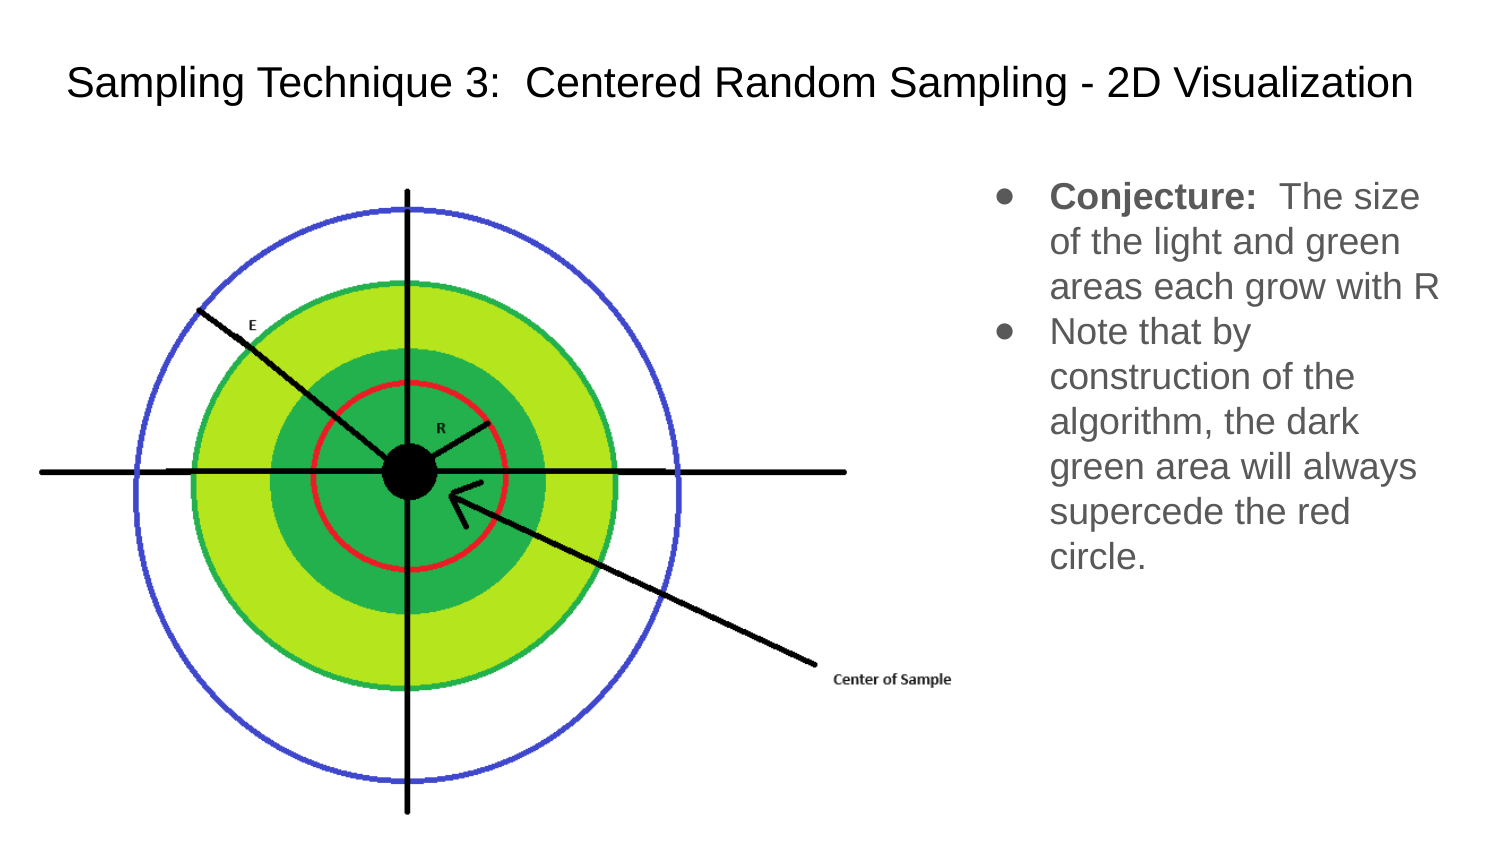

# Sampling Technique 3: Centered Random Sampling - 2D Visualization
Conjecture: The size of the light and green areas each grow with R
Note that by construction of the algorithm, the dark green area will always supercede the red circle.